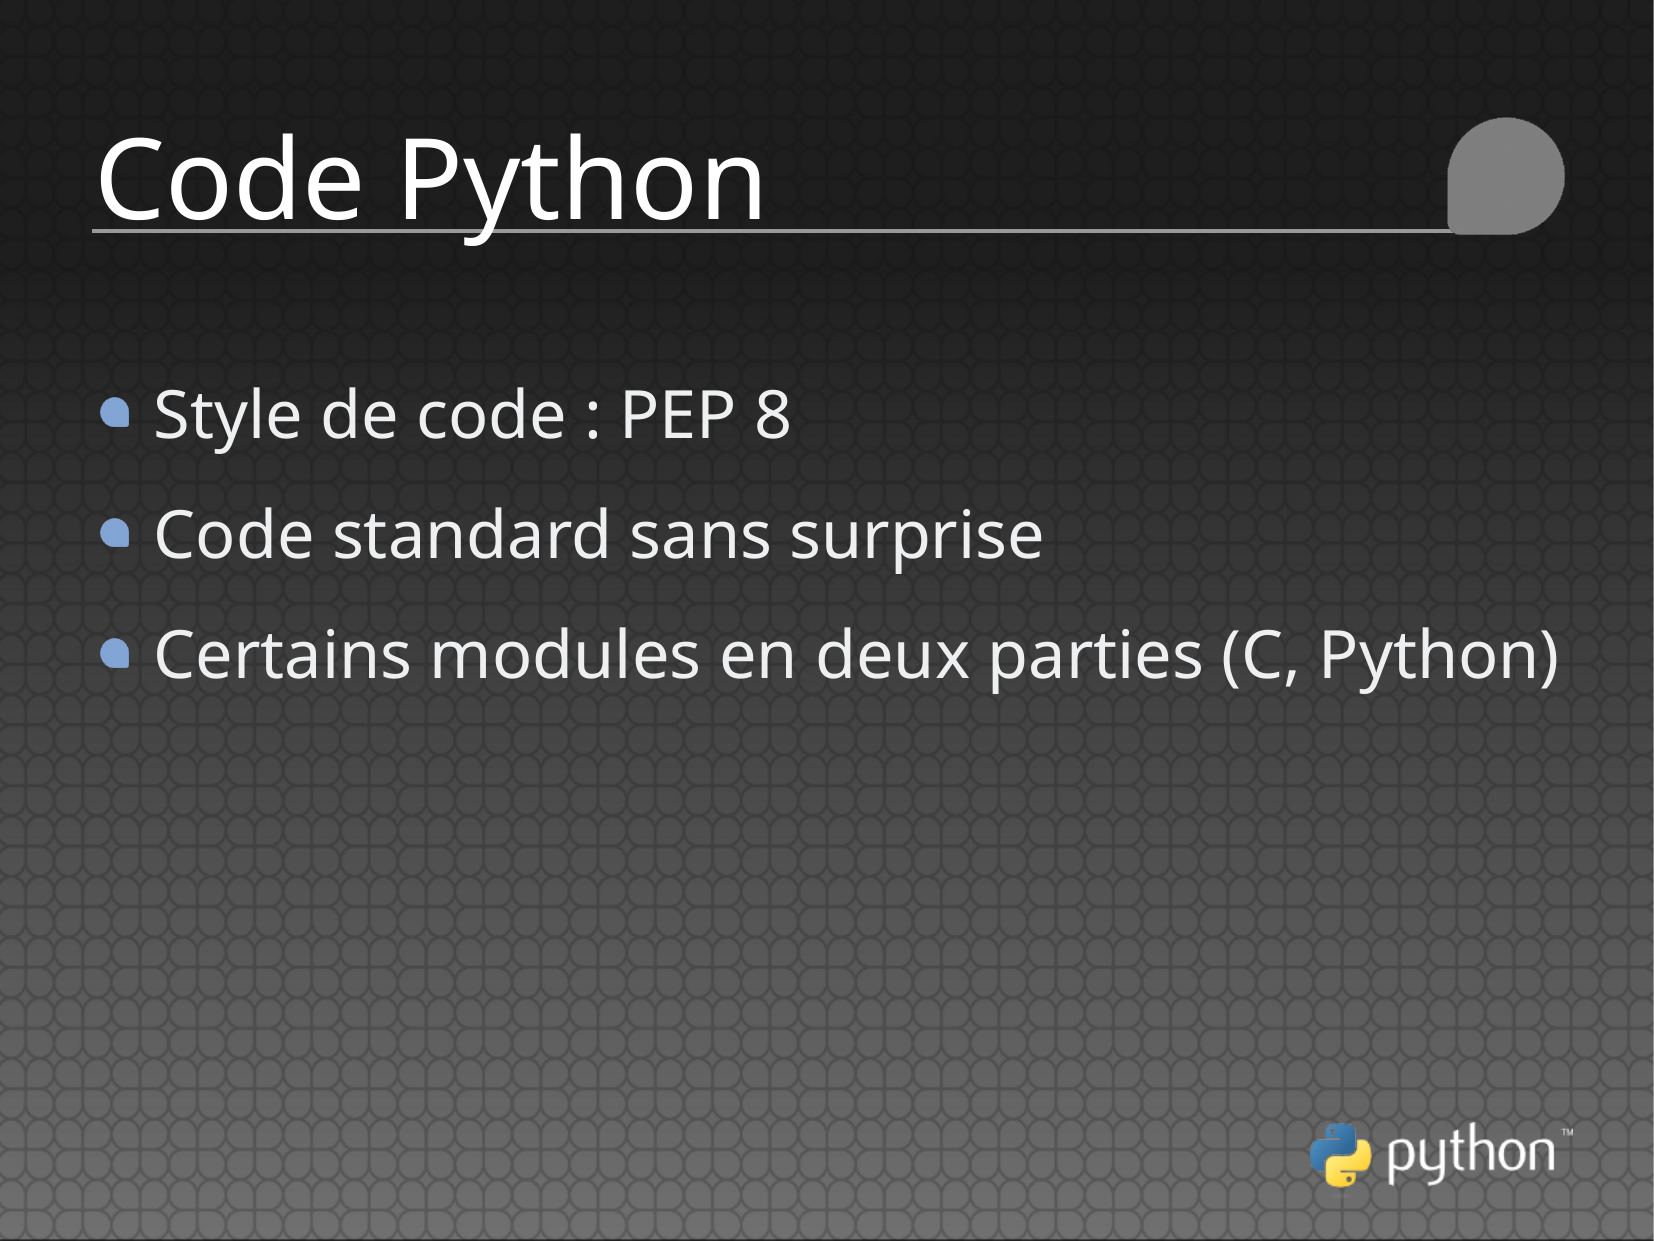

Code Python
# Style de code : PEP 8
Code standard sans surprise
Certains modules en deux parties (C, Python)